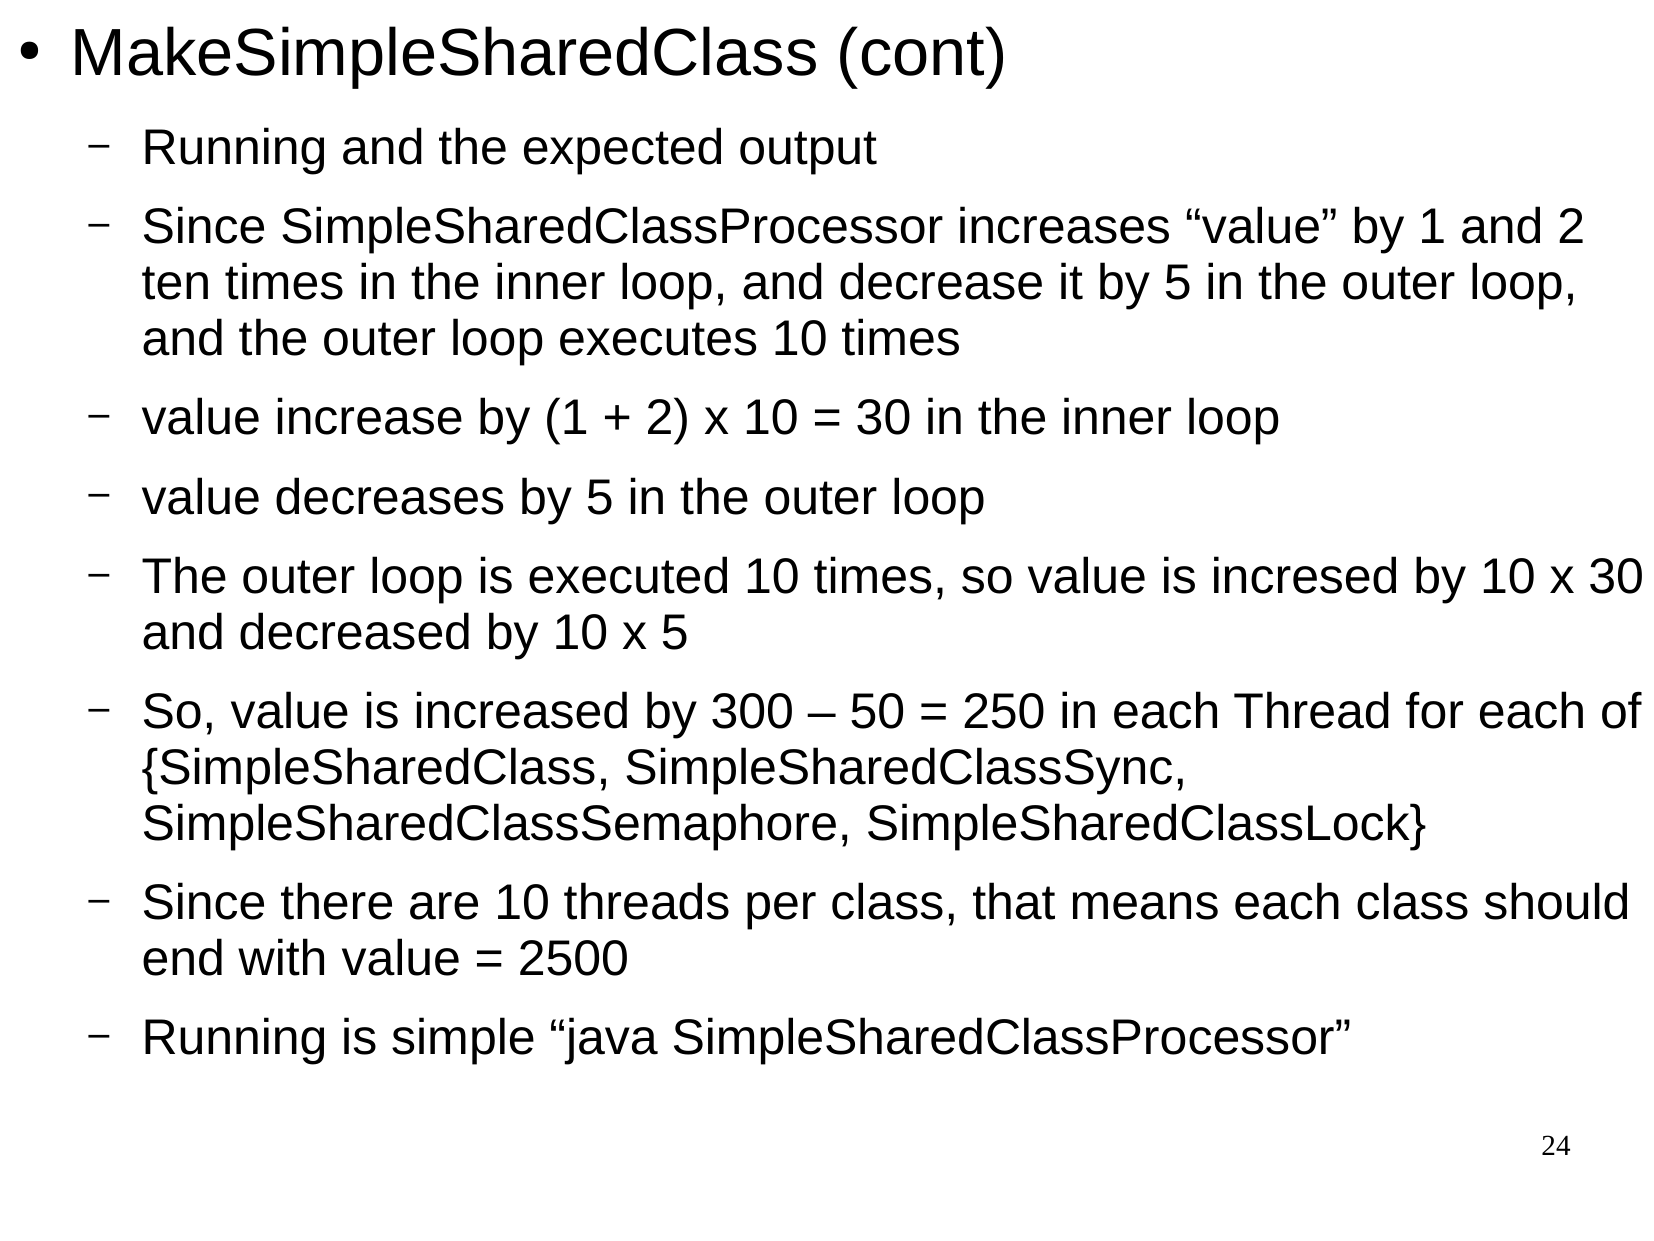

# MakeSimpleSharedClass (cont)
Running and the expected output
Since SimpleSharedClassProcessor increases “value” by 1 and 2 ten times in the inner loop, and decrease it by 5 in the outer loop, and the outer loop executes 10 times
value increase by (1 + 2) x 10 = 30 in the inner loop
value decreases by 5 in the outer loop
The outer loop is executed 10 times, so value is incresed by 10 x 30 and decreased by 10 x 5
So, value is increased by 300 – 50 = 250 in each Thread for each of {SimpleSharedClass, SimpleSharedClassSync, SimpleSharedClassSemaphore, SimpleSharedClassLock}
Since there are 10 threads per class, that means each class should end with value = 2500
Running is simple “java SimpleSharedClassProcessor”
24